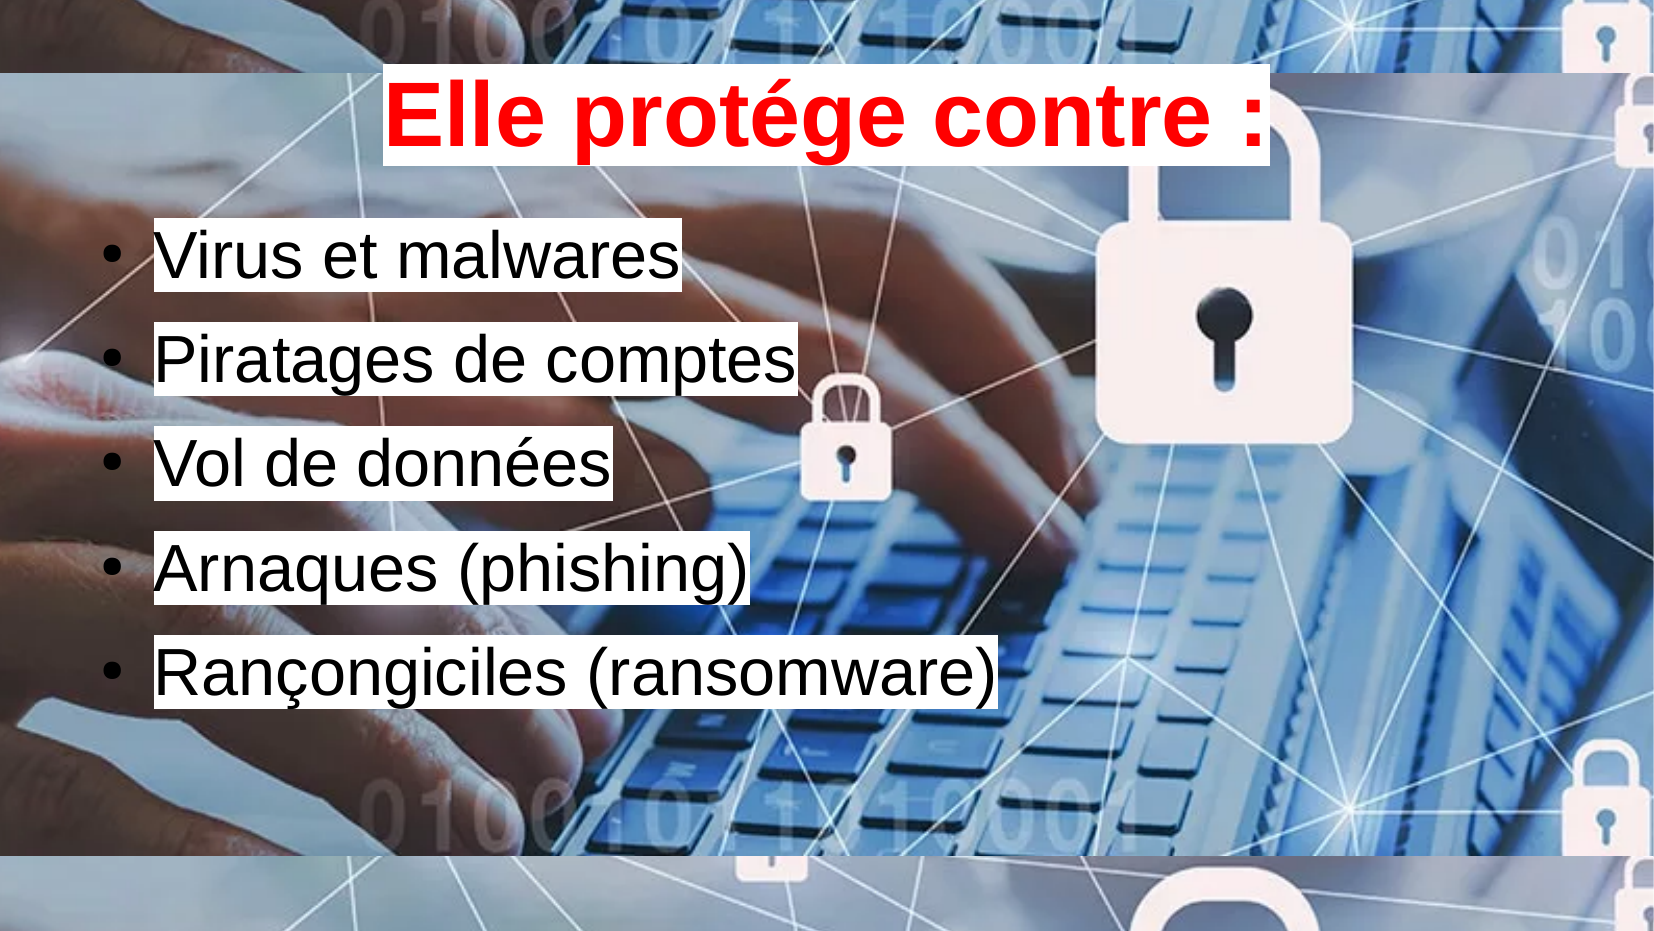

# Elle protége contre :
Virus et malwares
Piratages de comptes
Vol de données
Arnaques (phishing)
Rançongiciles (ransomware)